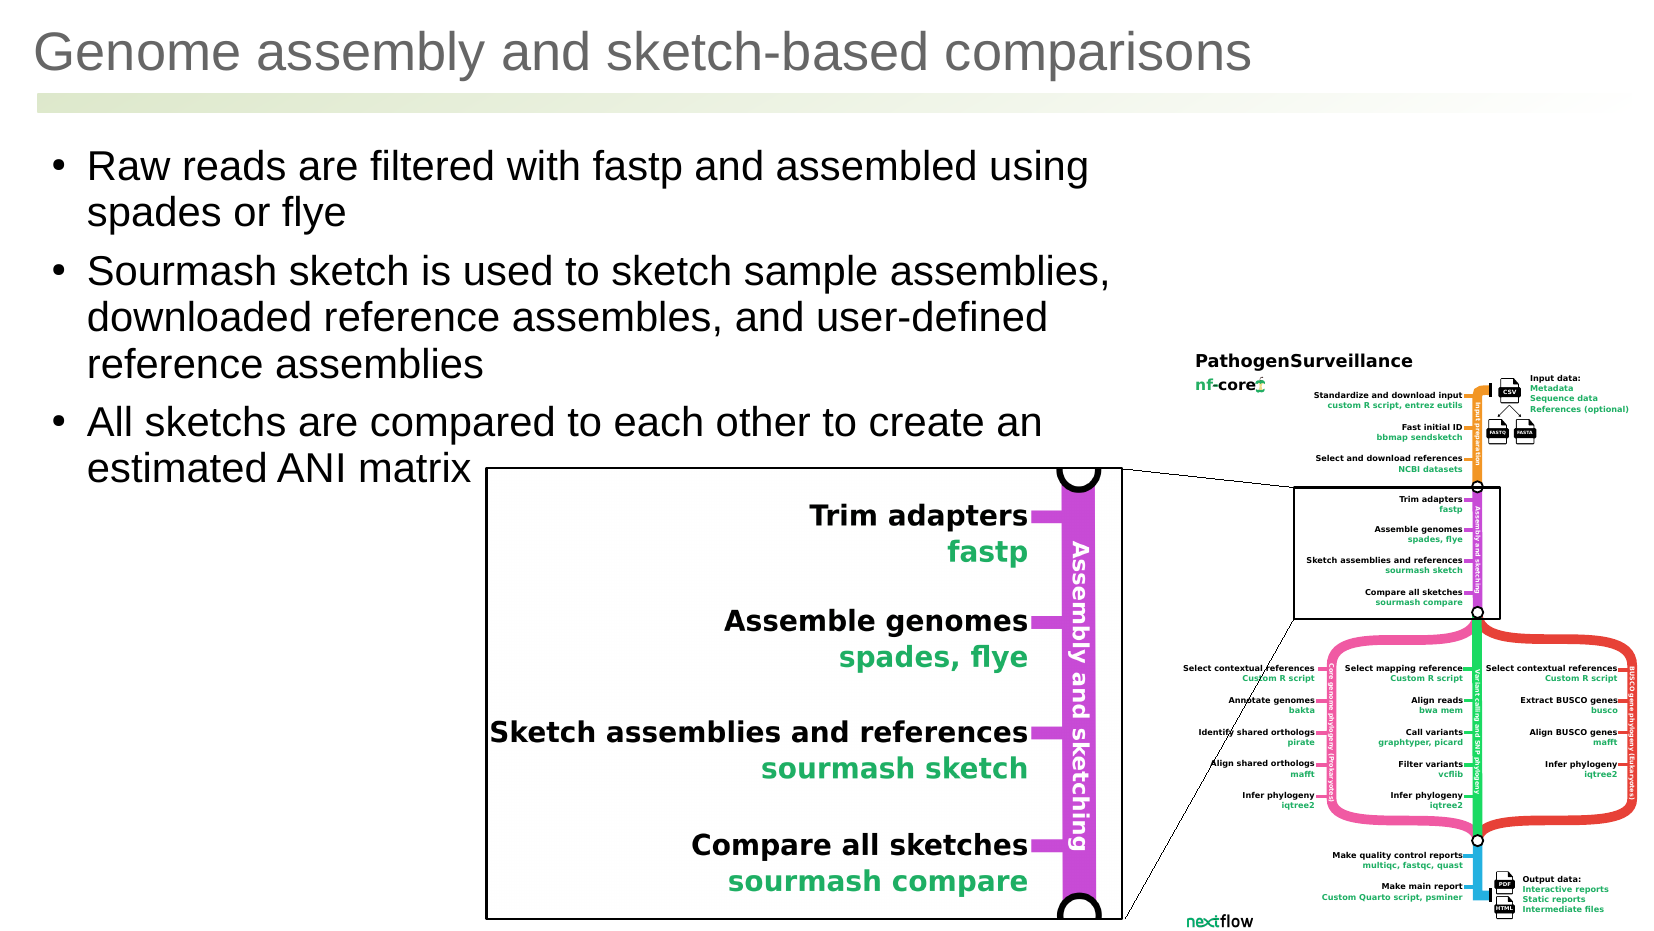

Genome assembly and sketch-based comparisons
Raw reads are filtered with fastp and assembled using spades or flye
Sourmash sketch is used to sketch sample assemblies, downloaded reference assembles, and user-defined reference assemblies
All sketchs are compared to each other to create an estimated ANI matrix